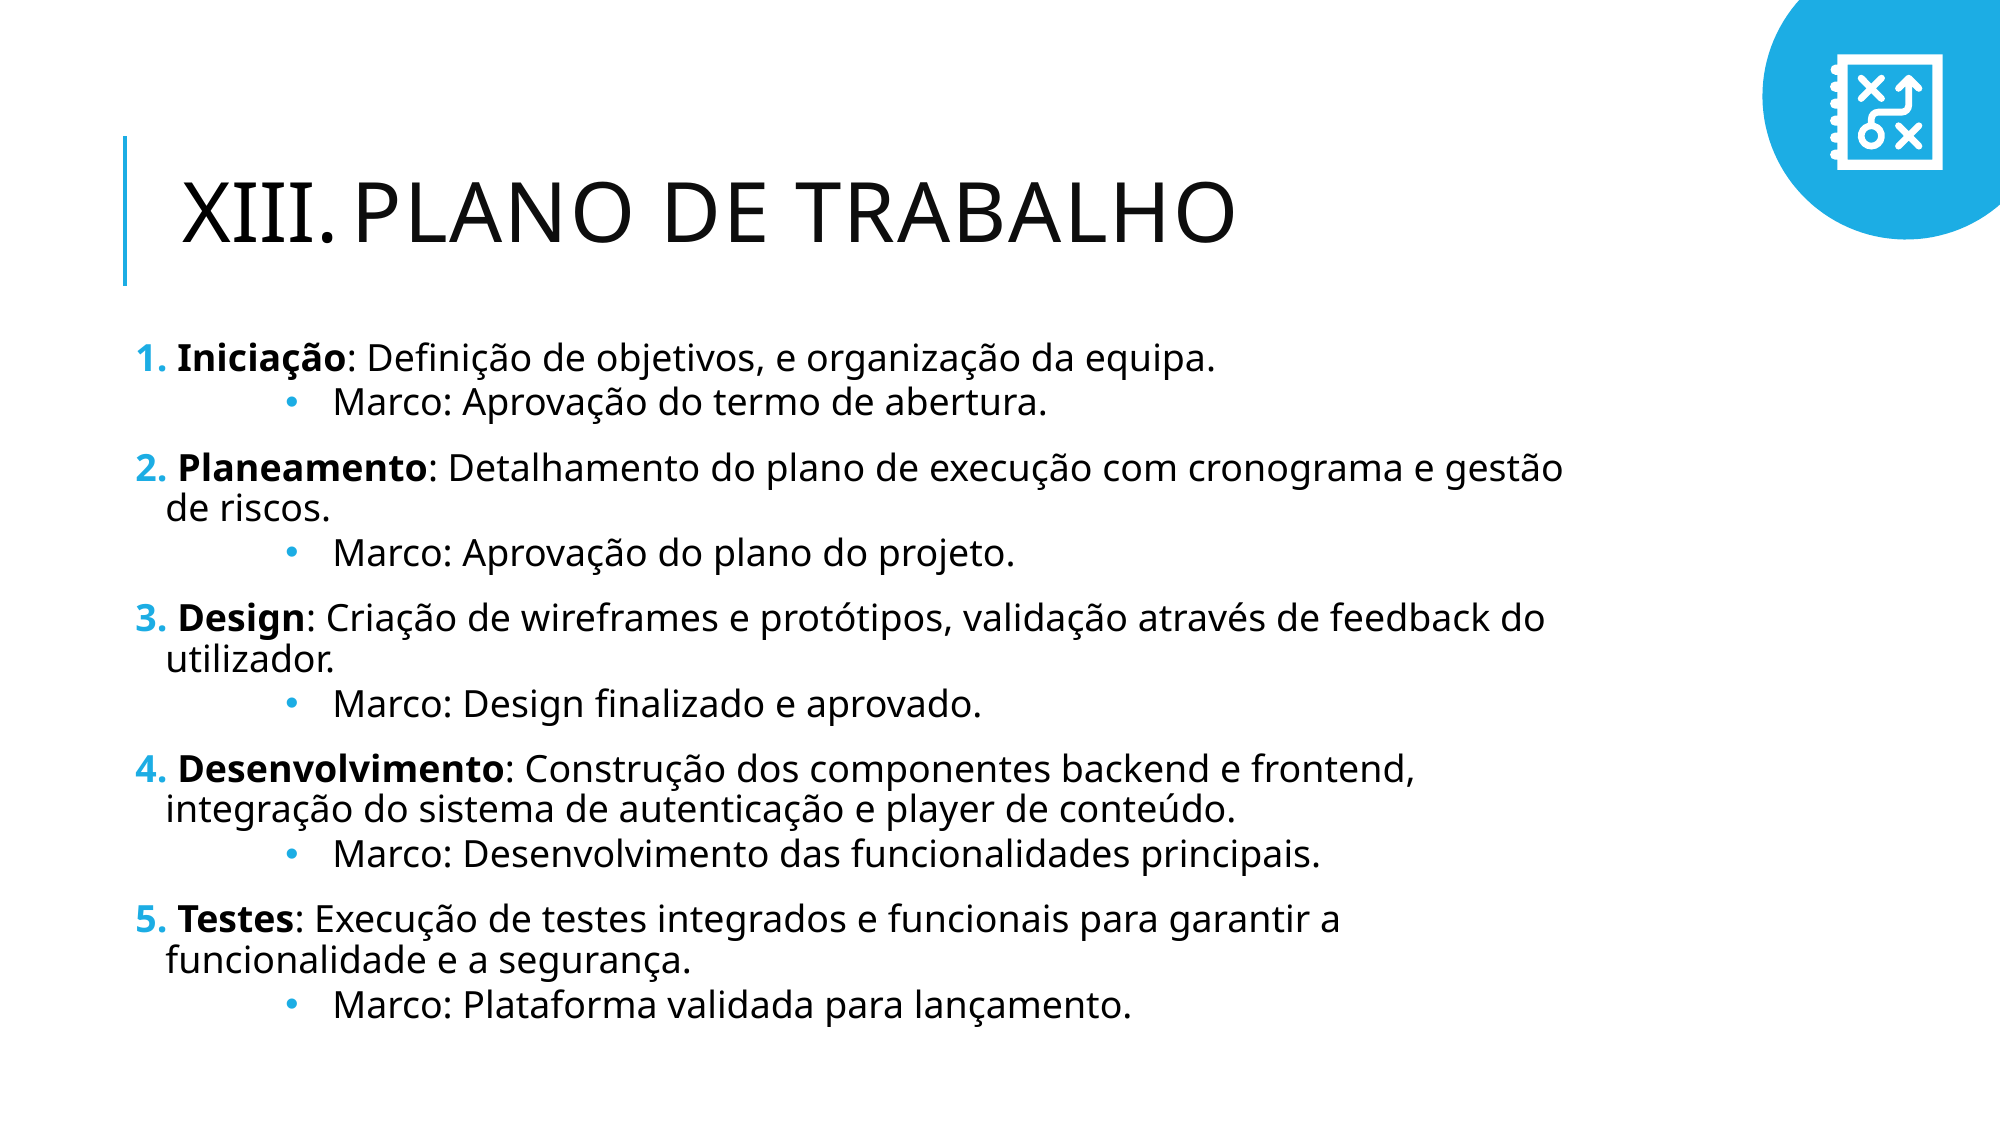

# Plano De Trabalho
 Iniciação: Definição de objetivos, e organização da equipa.
Marco: Aprovação do termo de abertura.
 Planeamento: Detalhamento do plano de execução com cronograma e gestão de riscos.
Marco: Aprovação do plano do projeto.
 Design: Criação de wireframes e protótipos, validação através de feedback do utilizador.
Marco: Design finalizado e aprovado.
 Desenvolvimento: Construção dos componentes backend e frontend, integração do sistema de autenticação e player de conteúdo.
Marco: Desenvolvimento das funcionalidades principais.
 Testes: Execução de testes integrados e funcionais para garantir a funcionalidade e a segurança.
Marco: Plataforma validada para lançamento.